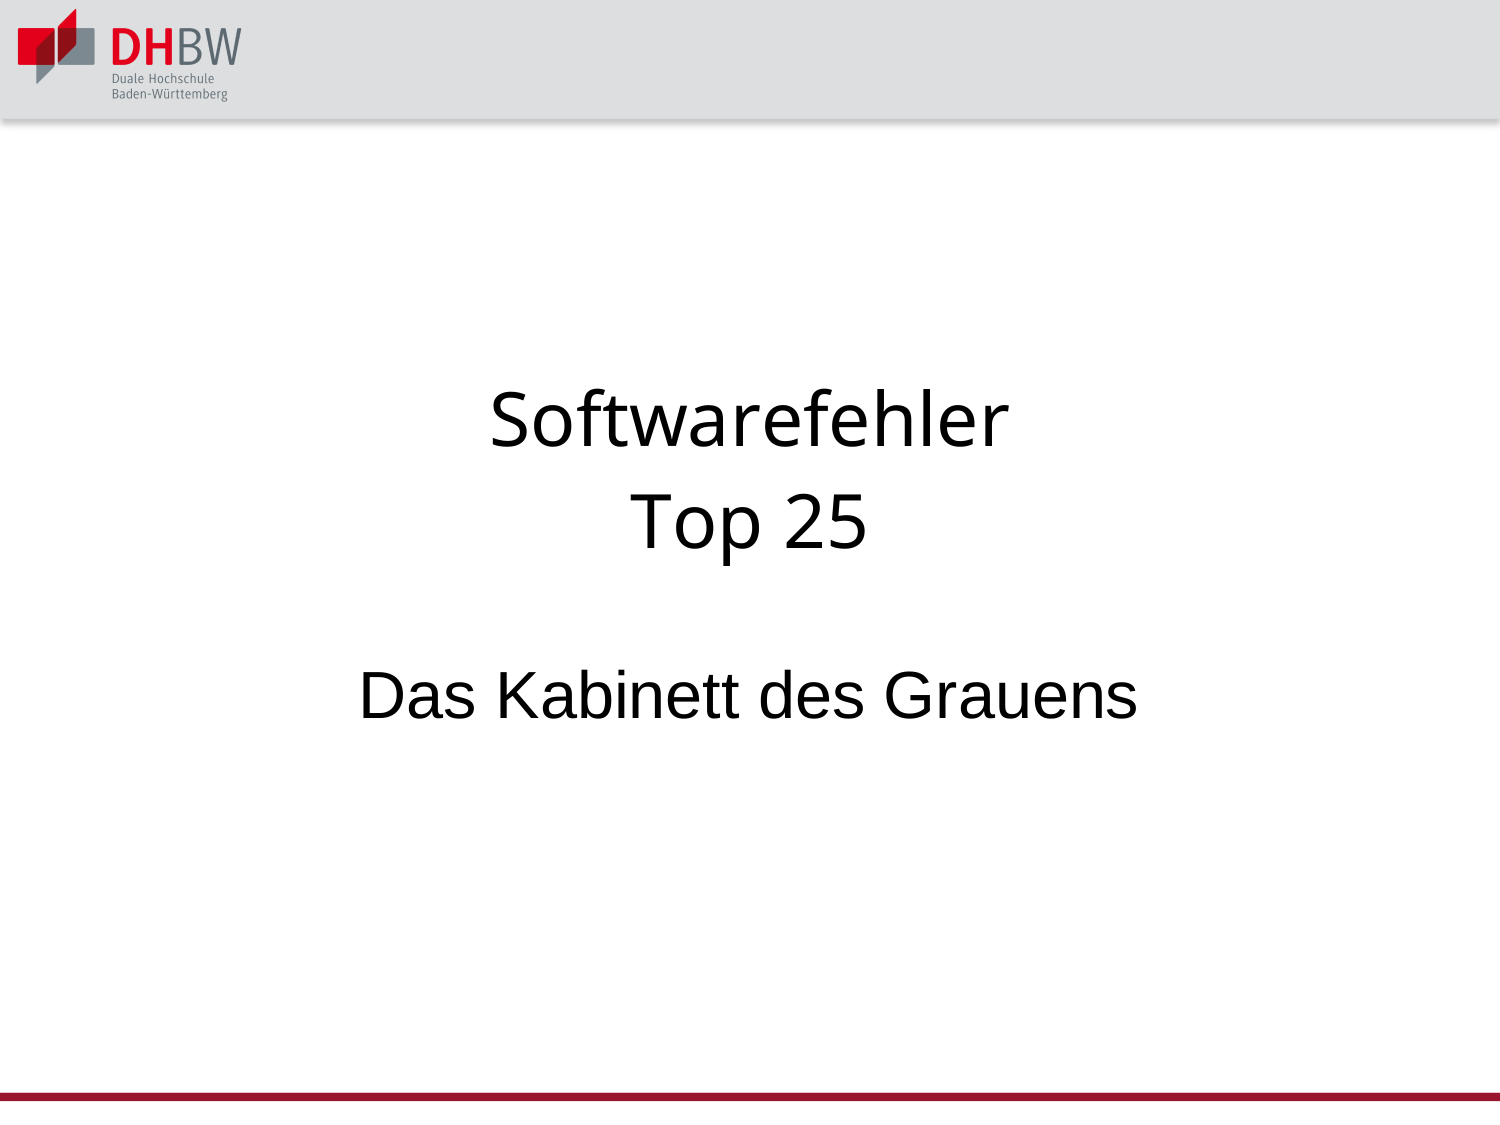

# Softwarefehler Top 25
Das Kabinett des Grauens